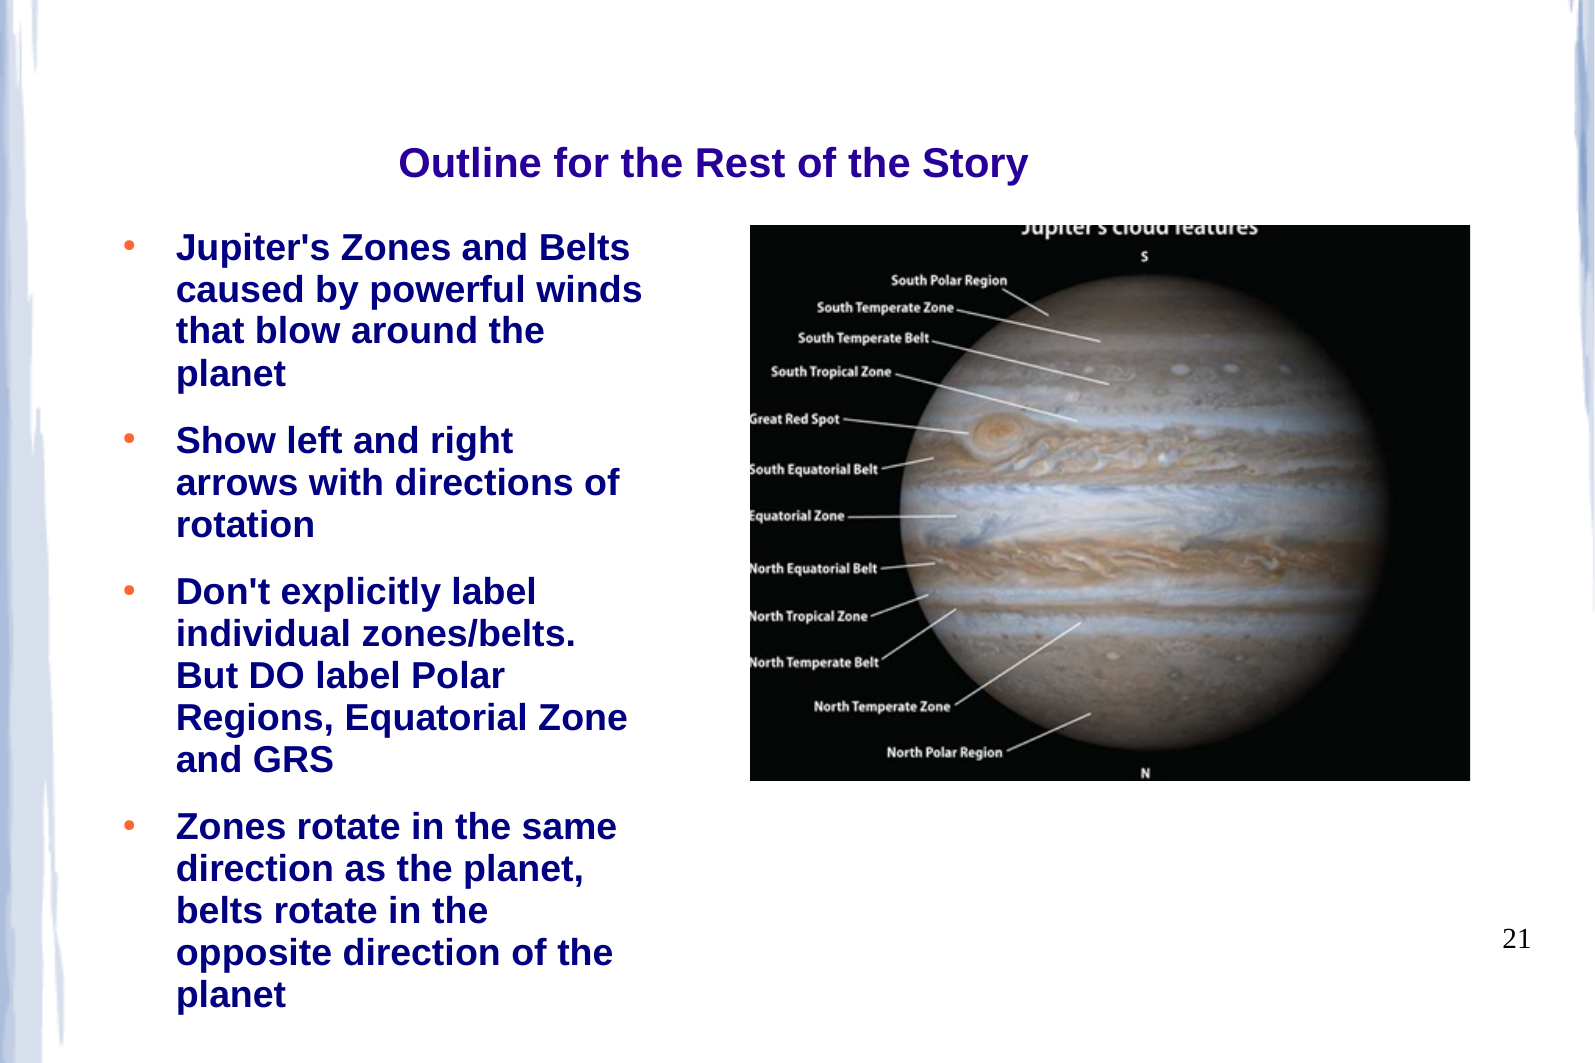

# Outline for the Rest of the Story
Jupiter's Zones and Belts caused by powerful winds that blow around the planet
Show left and right arrows with directions of rotation
Don't explicitly label individual zones/belts. But DO label Polar Regions, Equatorial Zone and GRS
Zones rotate in the same direction as the planet, belts rotate in the opposite direction of the planet
21